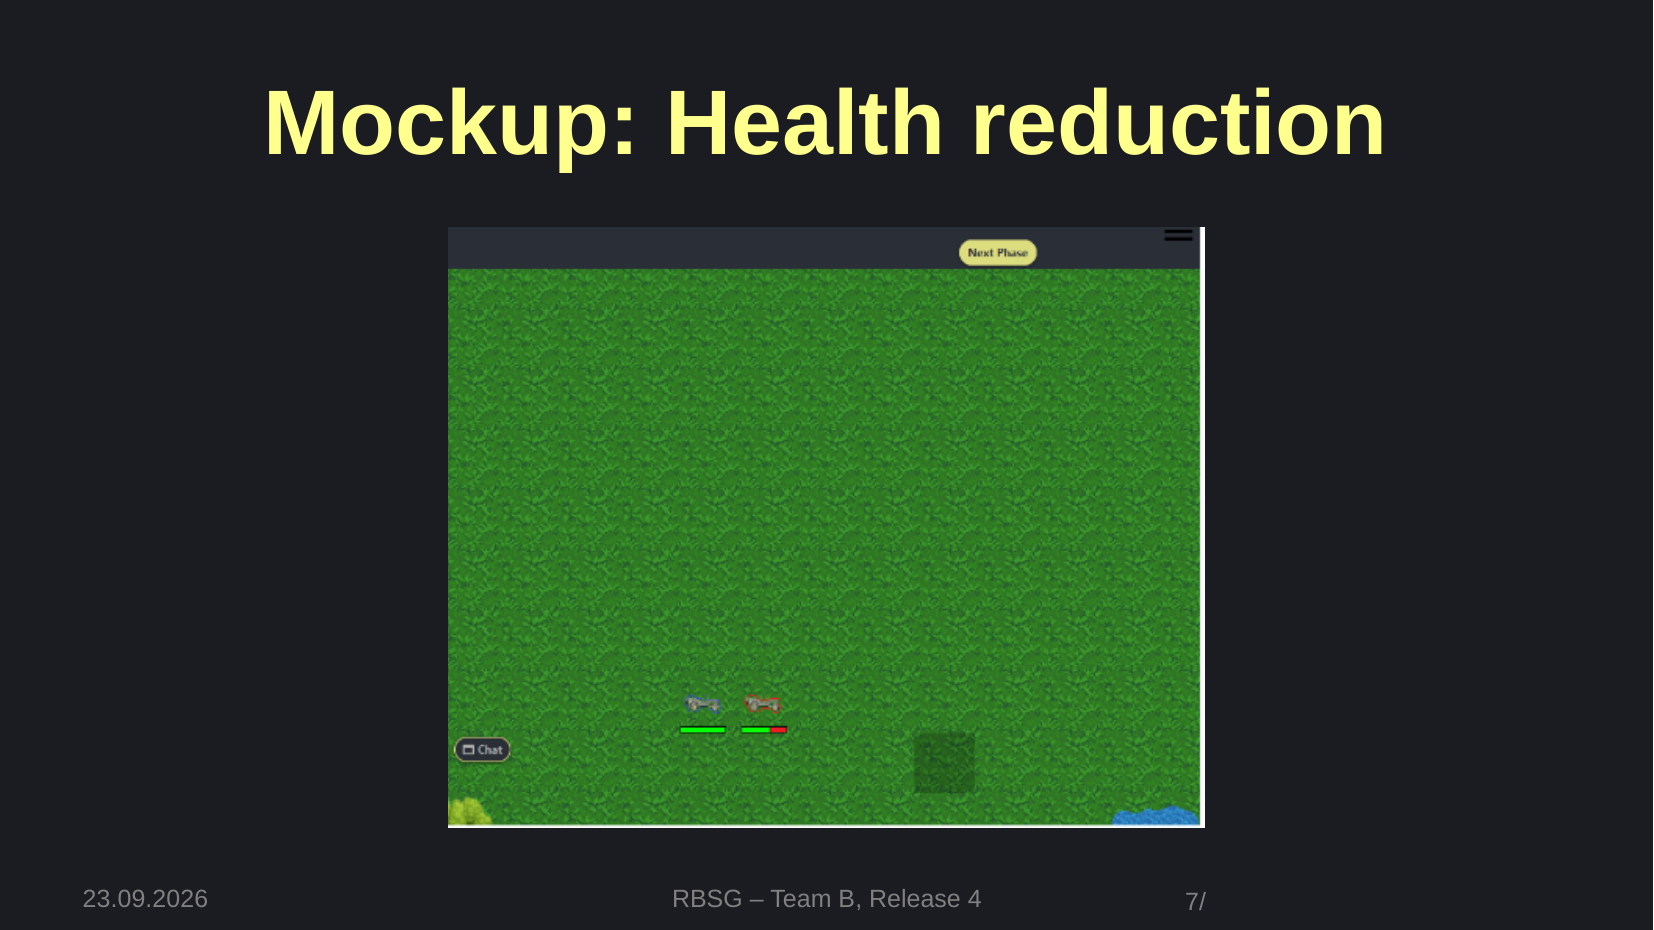

# Mockup: Health reduction
RBSG – Team B, Release 4
1/